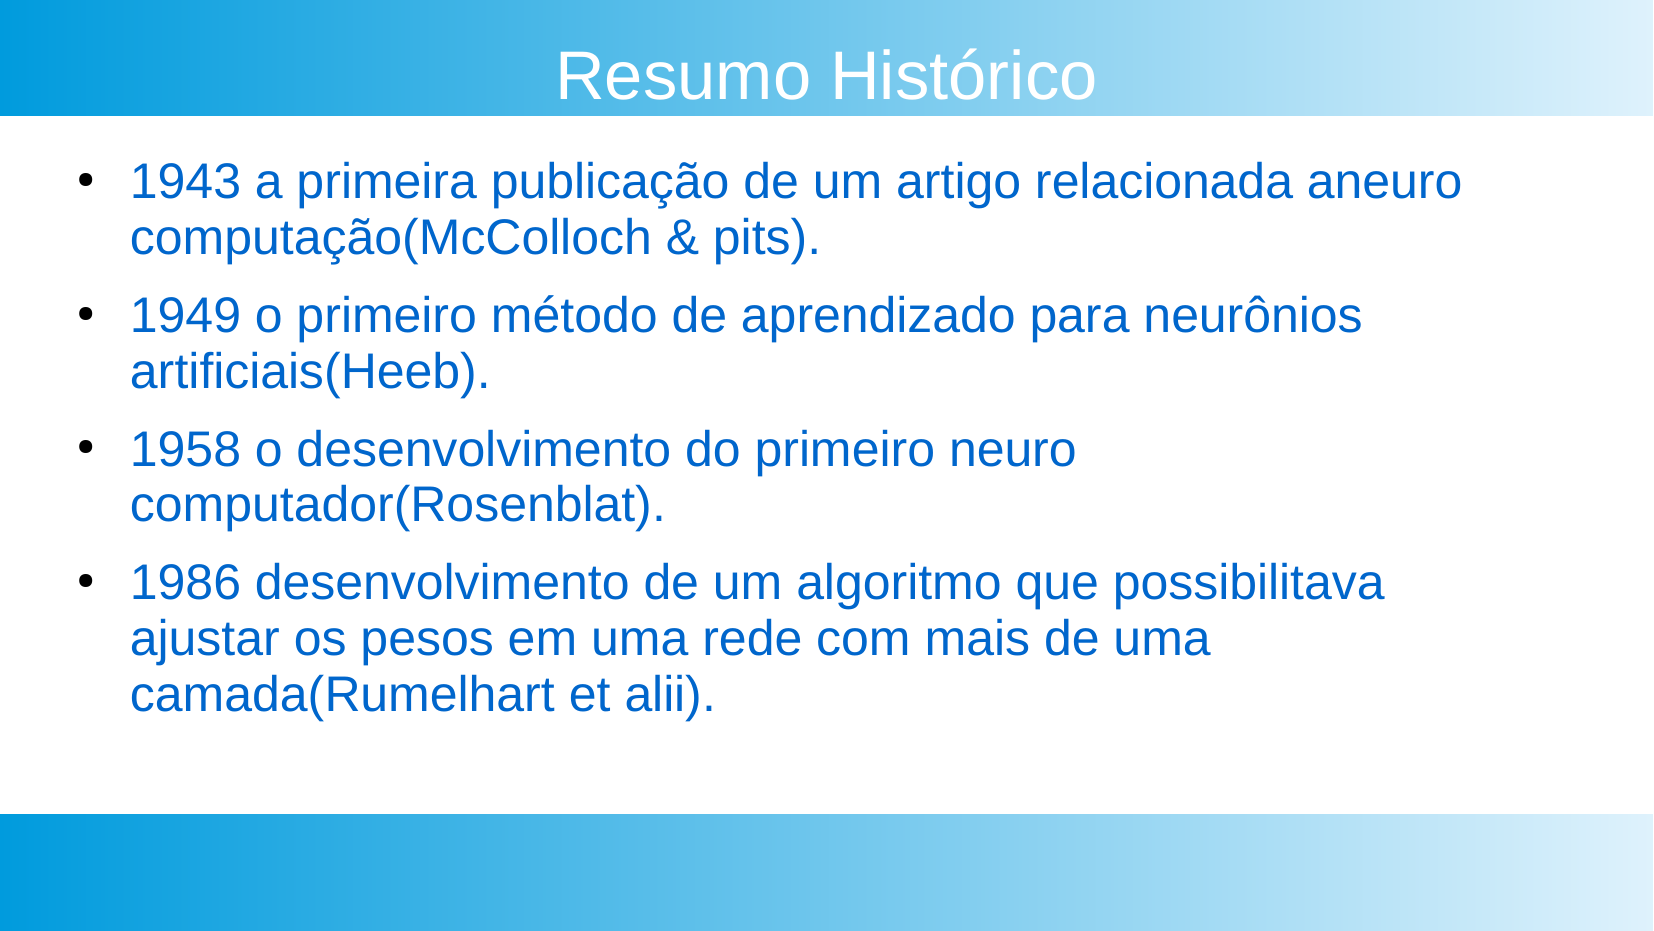

# Resumo Histórico
1943 a primeira publicação de um artigo relacionada aneuro computação(McColloch & pits).
1949 o primeiro método de aprendizado para neurônios artificiais(Heeb).
1958 o desenvolvimento do primeiro neuro computador(Rosenblat).
1986 desenvolvimento de um algoritmo que possibilitava ajustar os pesos em uma rede com mais de uma camada(Rumelhart et alii).